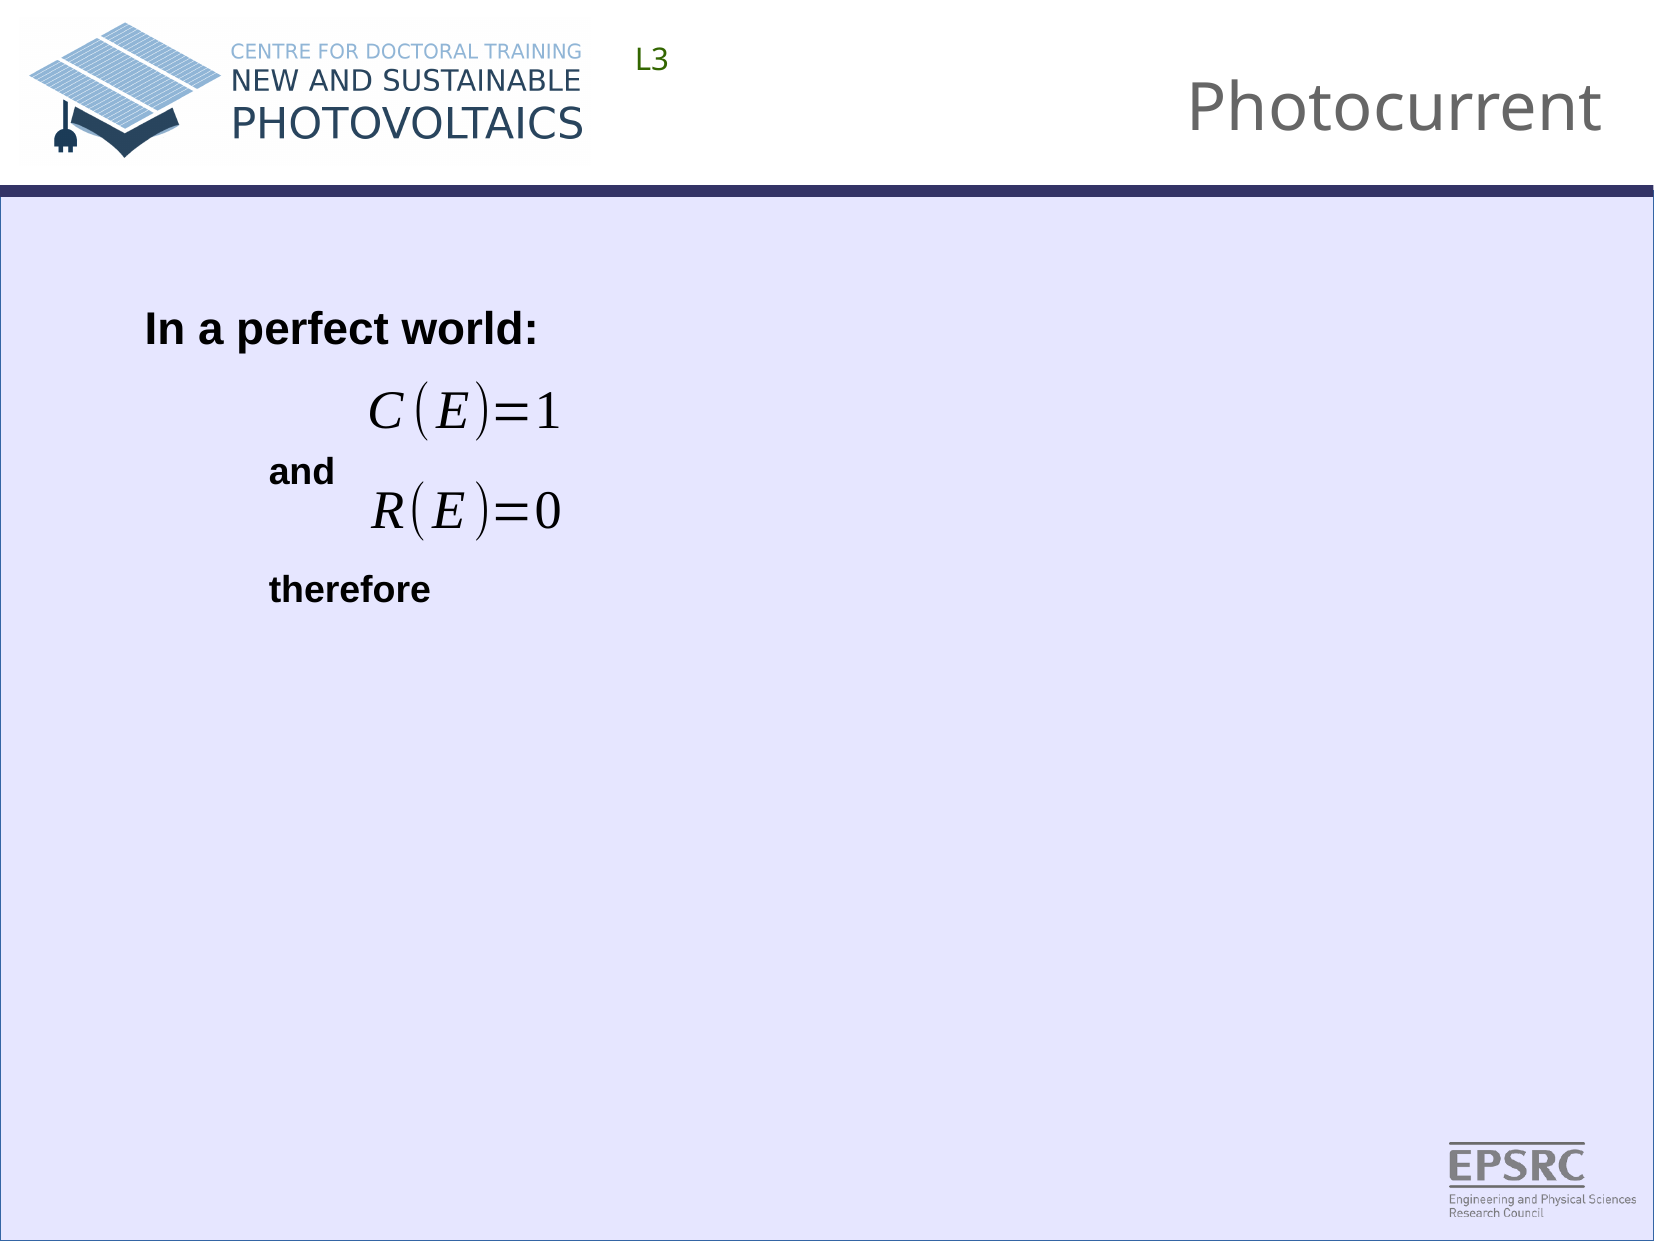

L3
Photocurrent
In a perfect world:
and
therefore